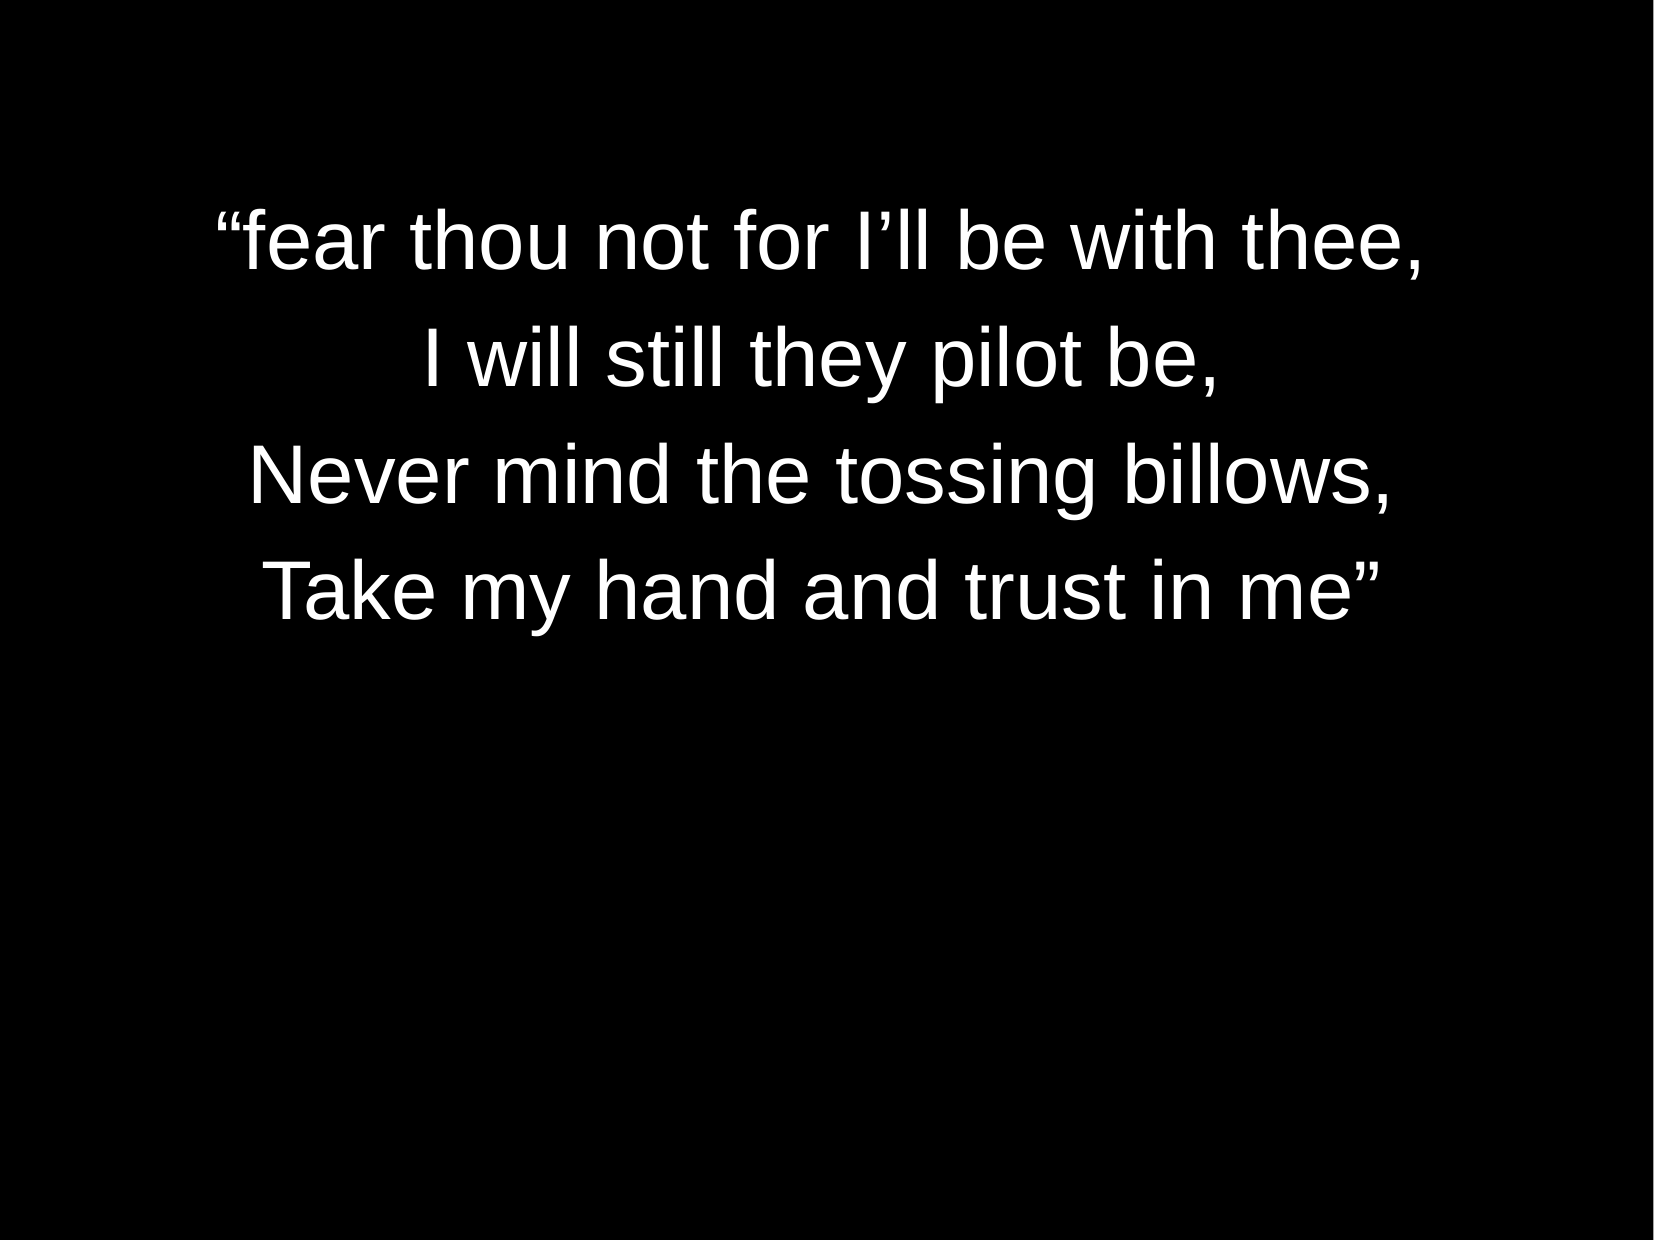

# “fear thou not for I’ll be with thee,
I will still they pilot be,
Never mind the tossing billows,
Take my hand and trust in me”